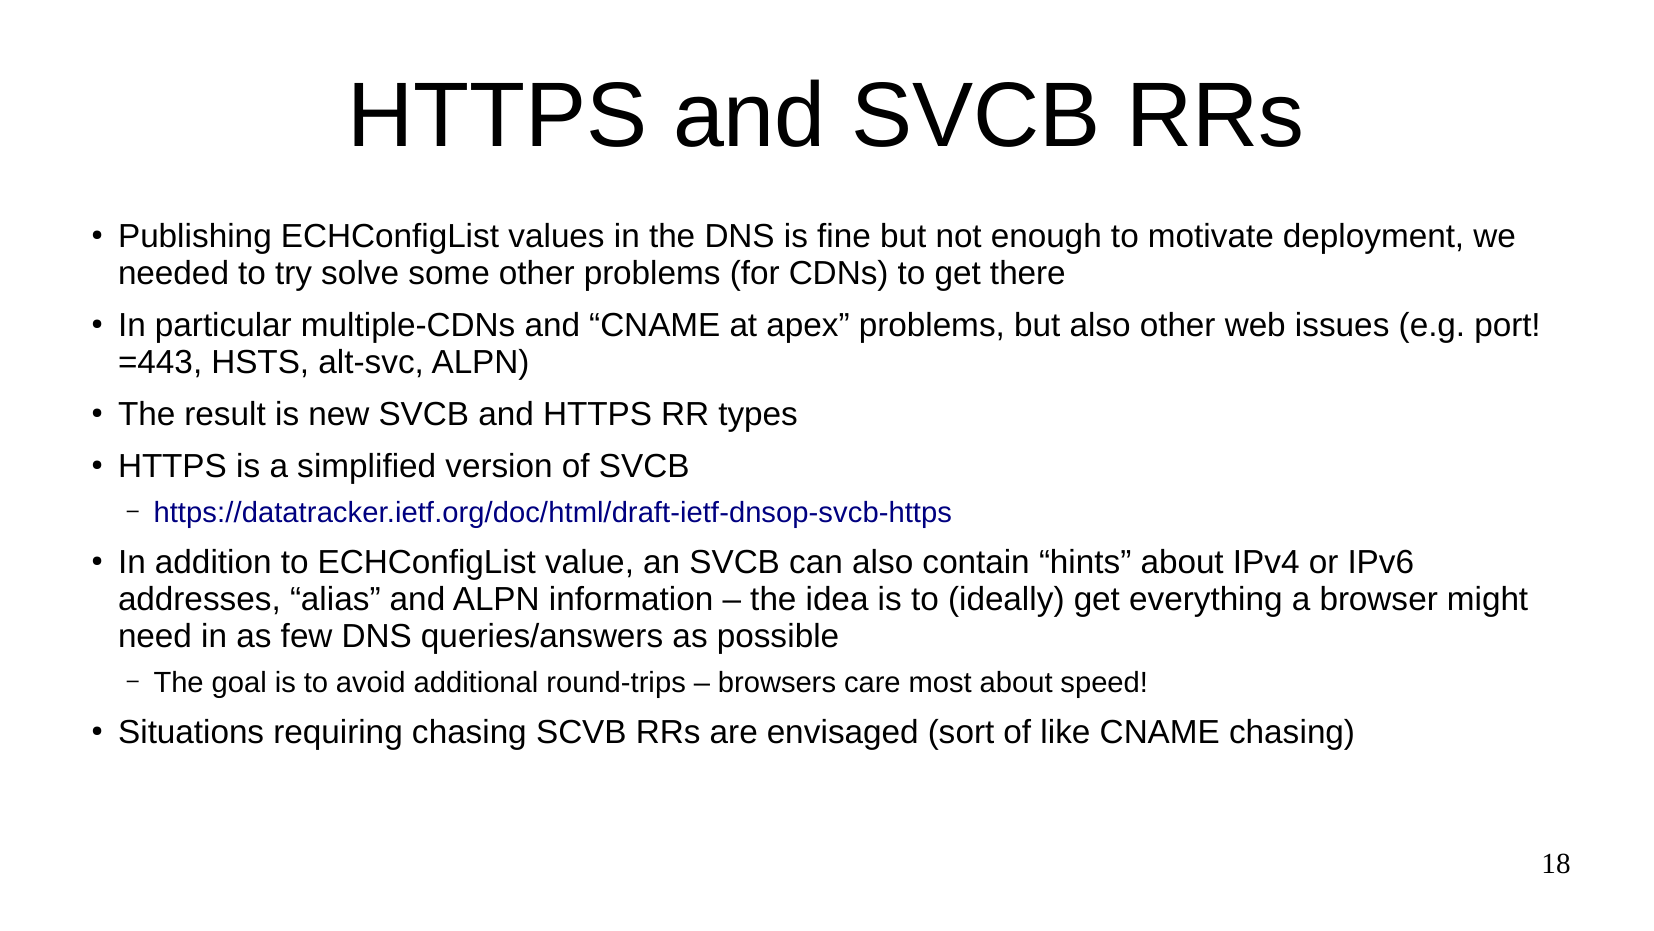

# HTTPS and SVCB RRs
Publishing ECHConfigList values in the DNS is fine but not enough to motivate deployment, we needed to try solve some other problems (for CDNs) to get there
In particular multiple-CDNs and “CNAME at apex” problems, but also other web issues (e.g. port!=443, HSTS, alt-svc, ALPN)
The result is new SVCB and HTTPS RR types
HTTPS is a simplified version of SVCB
https://datatracker.ietf.org/doc/html/draft-ietf-dnsop-svcb-https
In addition to ECHConfigList value, an SVCB can also contain “hints” about IPv4 or IPv6 addresses, “alias” and ALPN information – the idea is to (ideally) get everything a browser might need in as few DNS queries/answers as possible
The goal is to avoid additional round-trips – browsers care most about speed!
Situations requiring chasing SCVB RRs are envisaged (sort of like CNAME chasing)
18